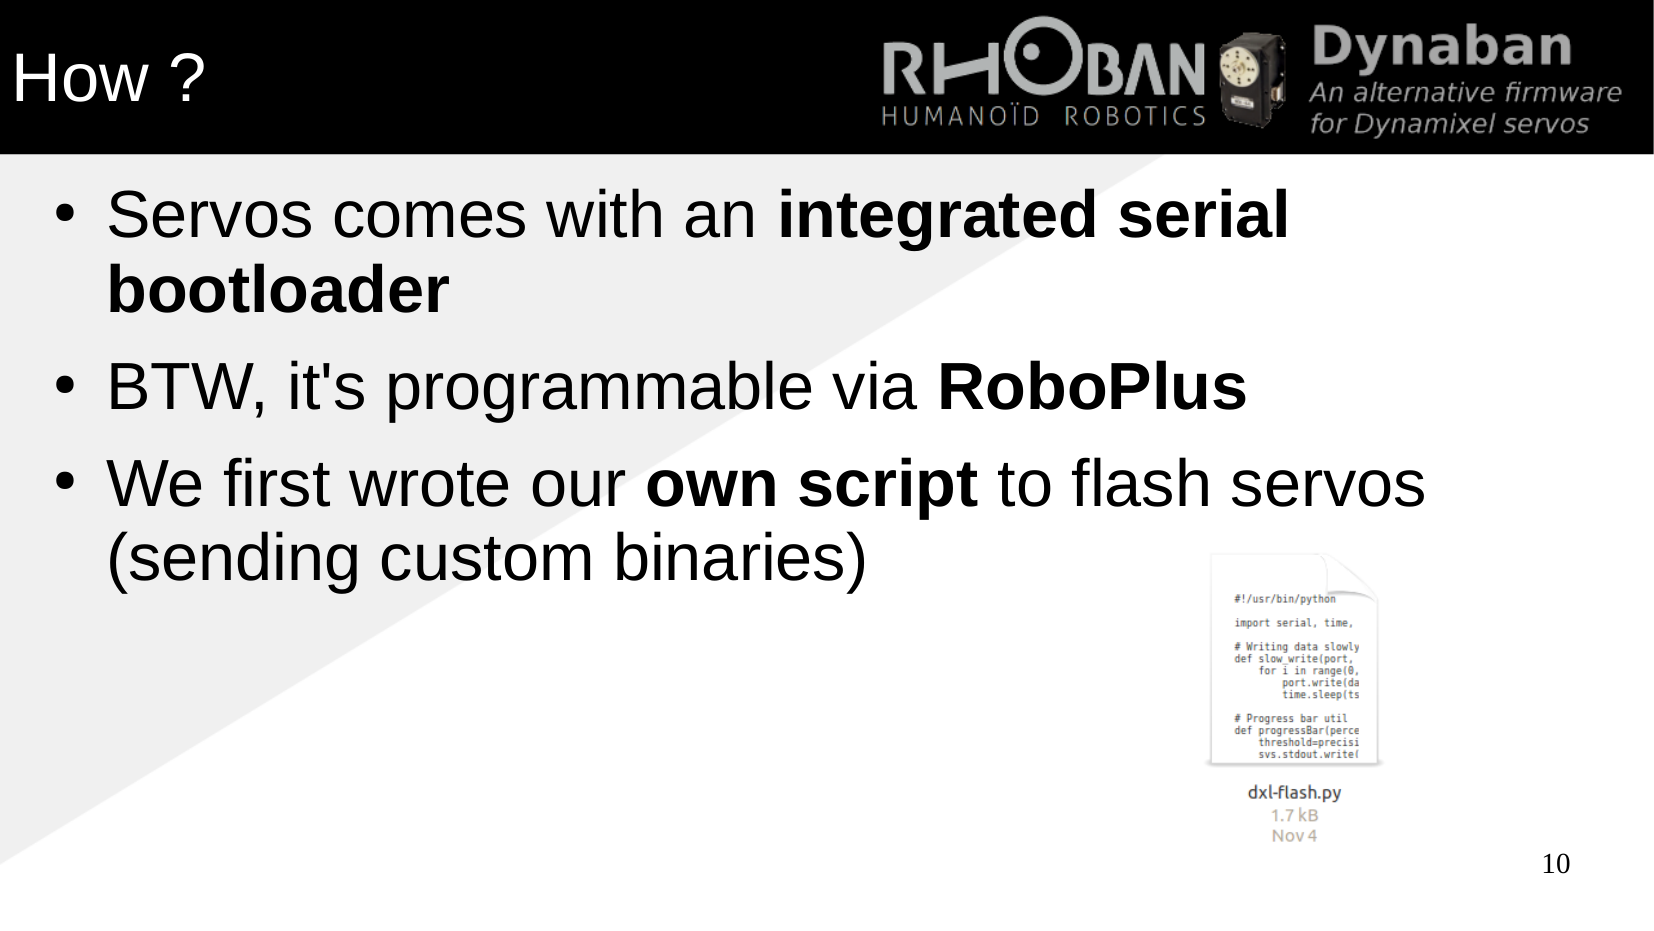

# How ?
Servos comes with an integrated serial bootloader
BTW, it's programmable via RoboPlus
We first wrote our own script to flash servos (sending custom binaries)
10